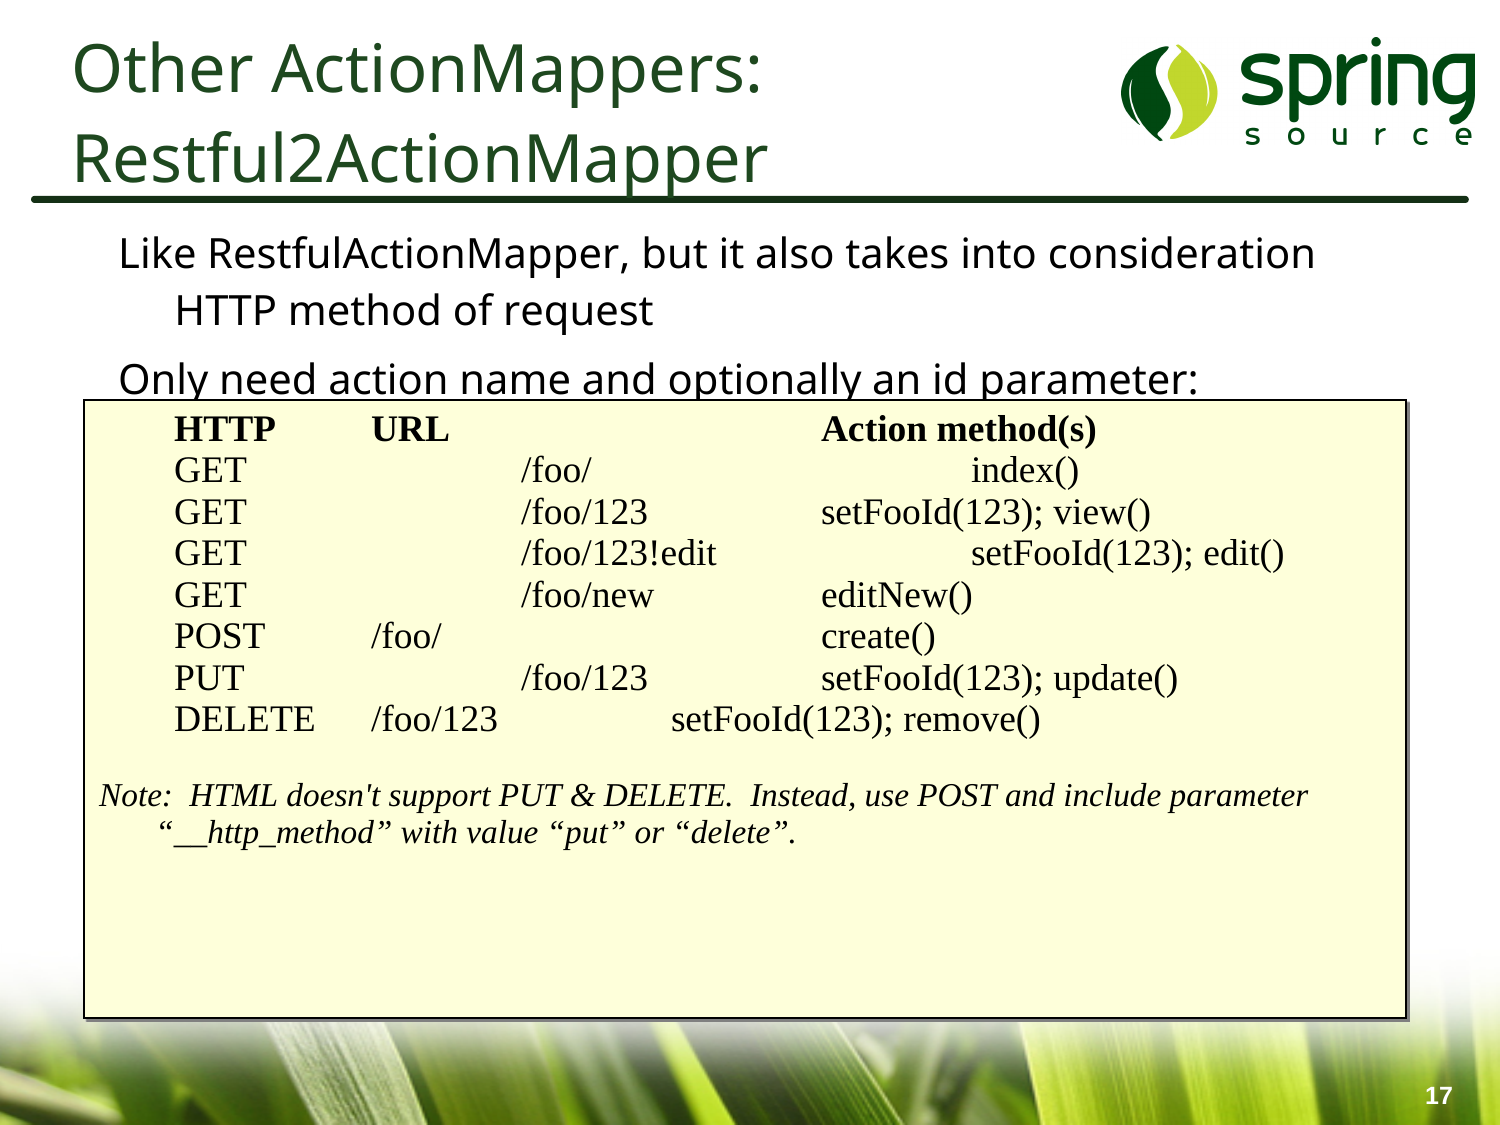

# Other ActionMappers: Restful2ActionMapper
Like RestfulActionMapper, but it also takes into consideration HTTP method of request
Only need action name and optionally an id parameter:
HTTP	URL			Action method(s)
GET		/foo/			index()
GET		/foo/123		setFooId(123); view()
GET		/foo/123!edit		setFooId(123); edit()
GET		/foo/new		editNew()
POST	/foo/			create()
PUT		/foo/123		setFooId(123); update()
DELETE	/foo/123		setFooId(123); remove()
Note: HTML doesn't support PUT & DELETE. Instead, use POST and include parameter “__http_method” with value “put” or “delete”.